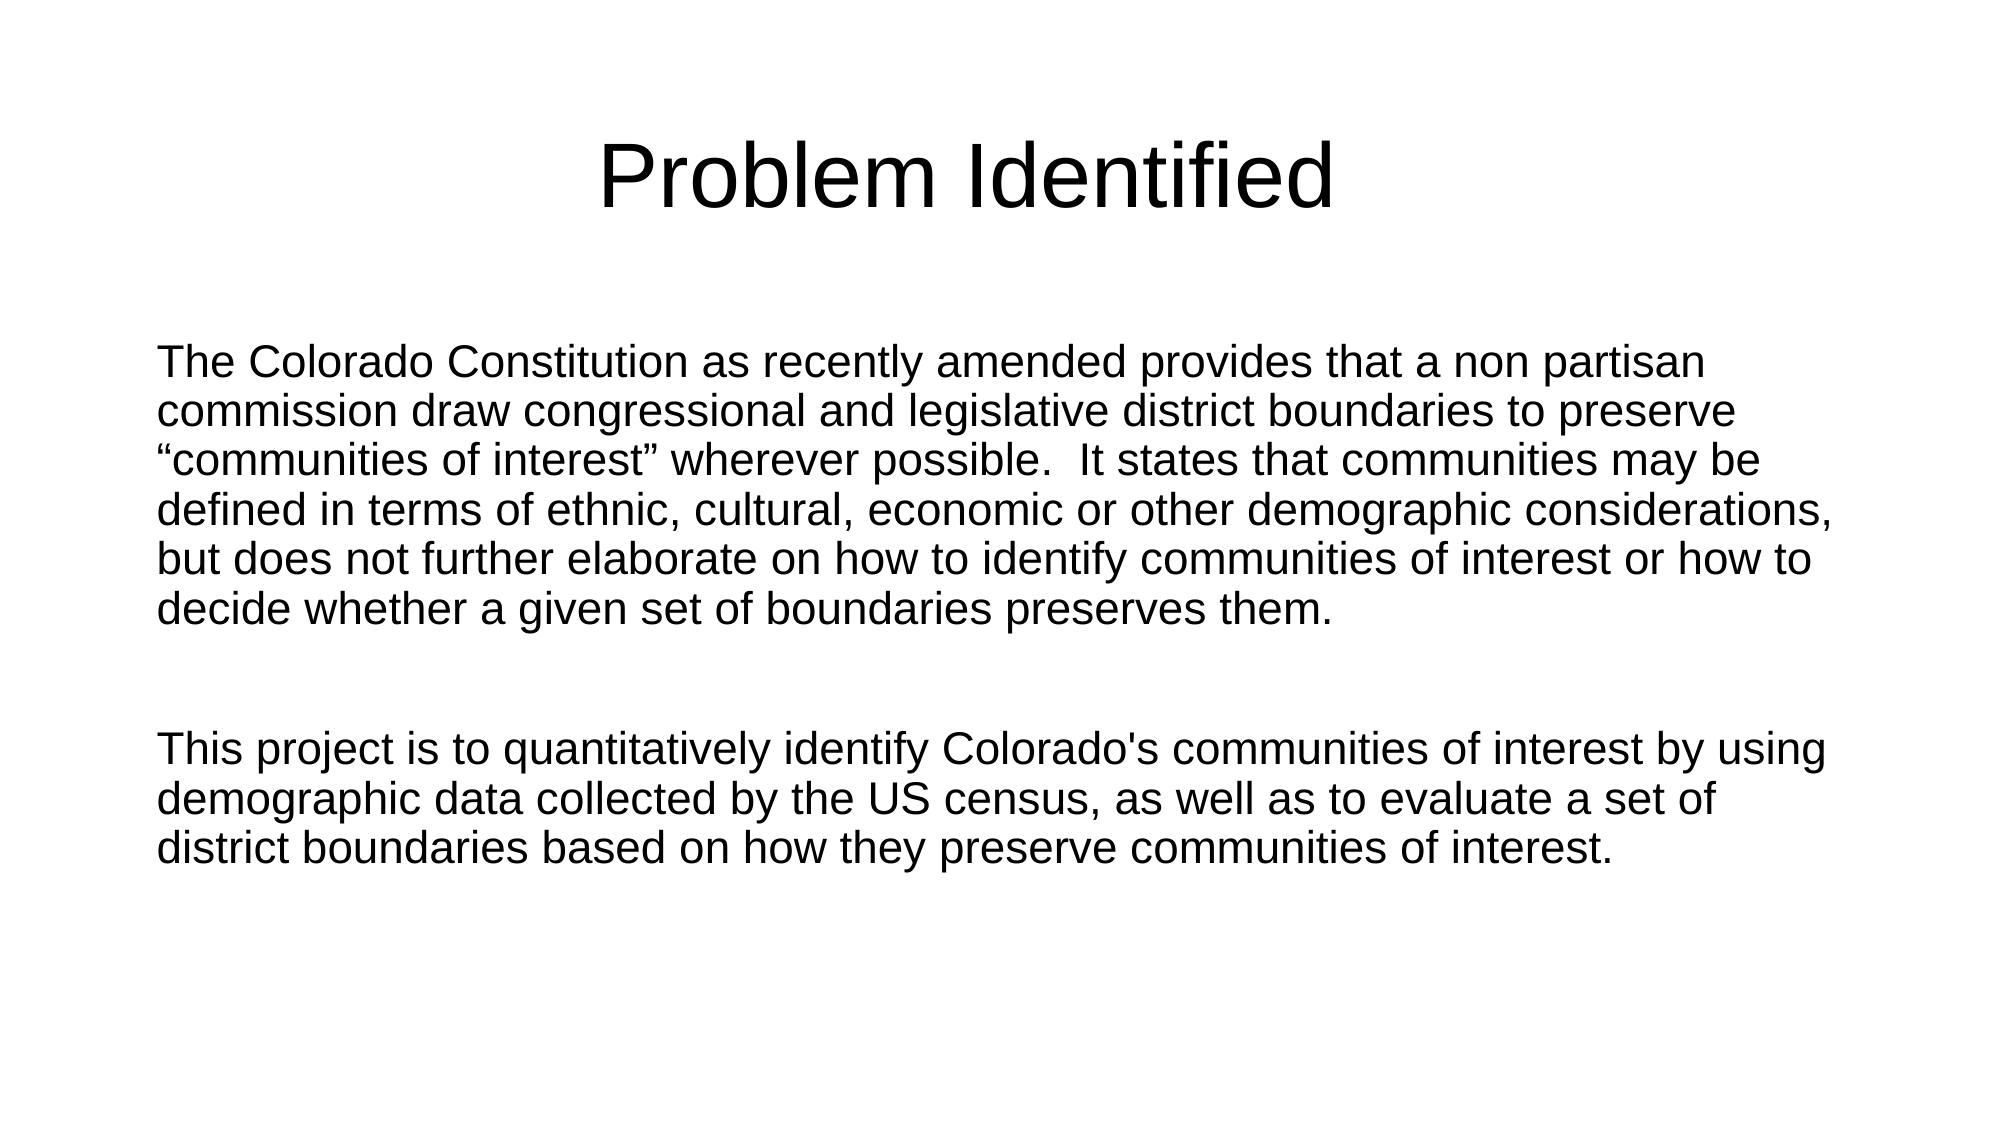

Problem Identified
# The Colorado Constitution as recently amended provides that a non partisan commission draw congressional and legislative district boundaries to preserve “communities of interest” wherever possible. It states that communities may be defined in terms of ethnic, cultural, economic or other demographic considerations, but does not further elaborate on how to identify communities of interest or how to decide whether a given set of boundaries preserves them.
This project is to quantitatively identify Colorado's communities of interest by using demographic data collected by the US census, as well as to evaluate a set of district boundaries based on how they preserve communities of interest.